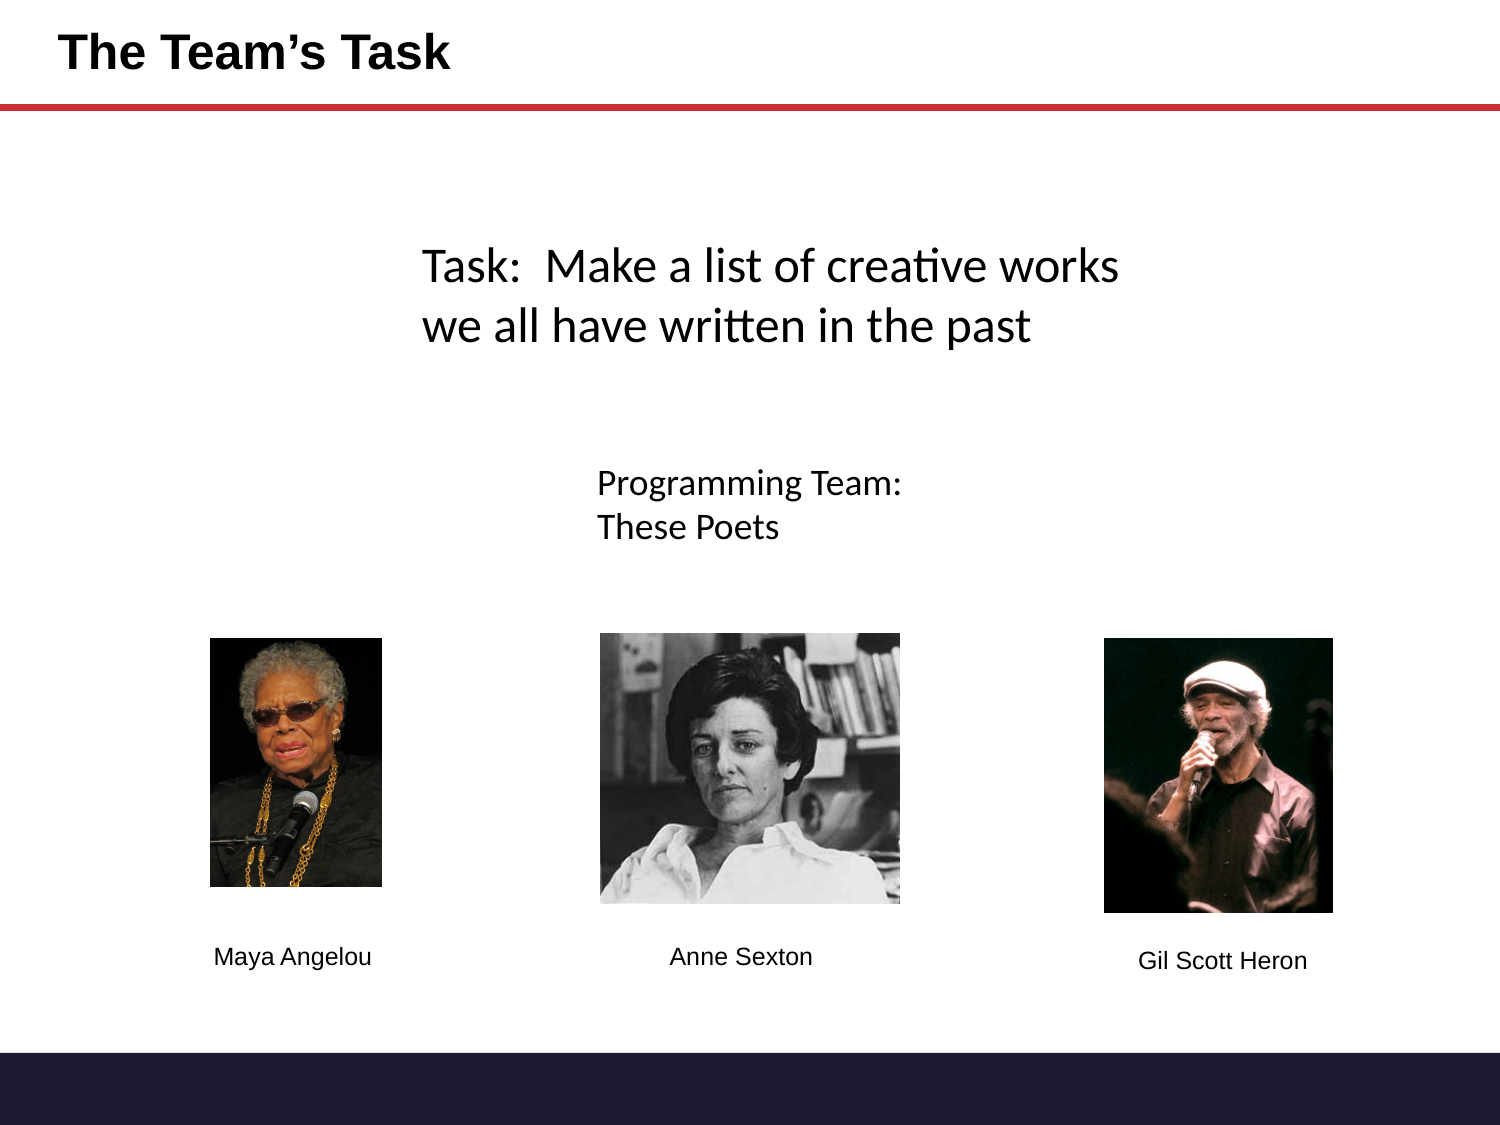

# The Team’s Task
Task: Make a list of creative works
we all have written in the past
Programming Team:
These Poets
Maya Angelou
Anne Sexton
Gil Scott Heron